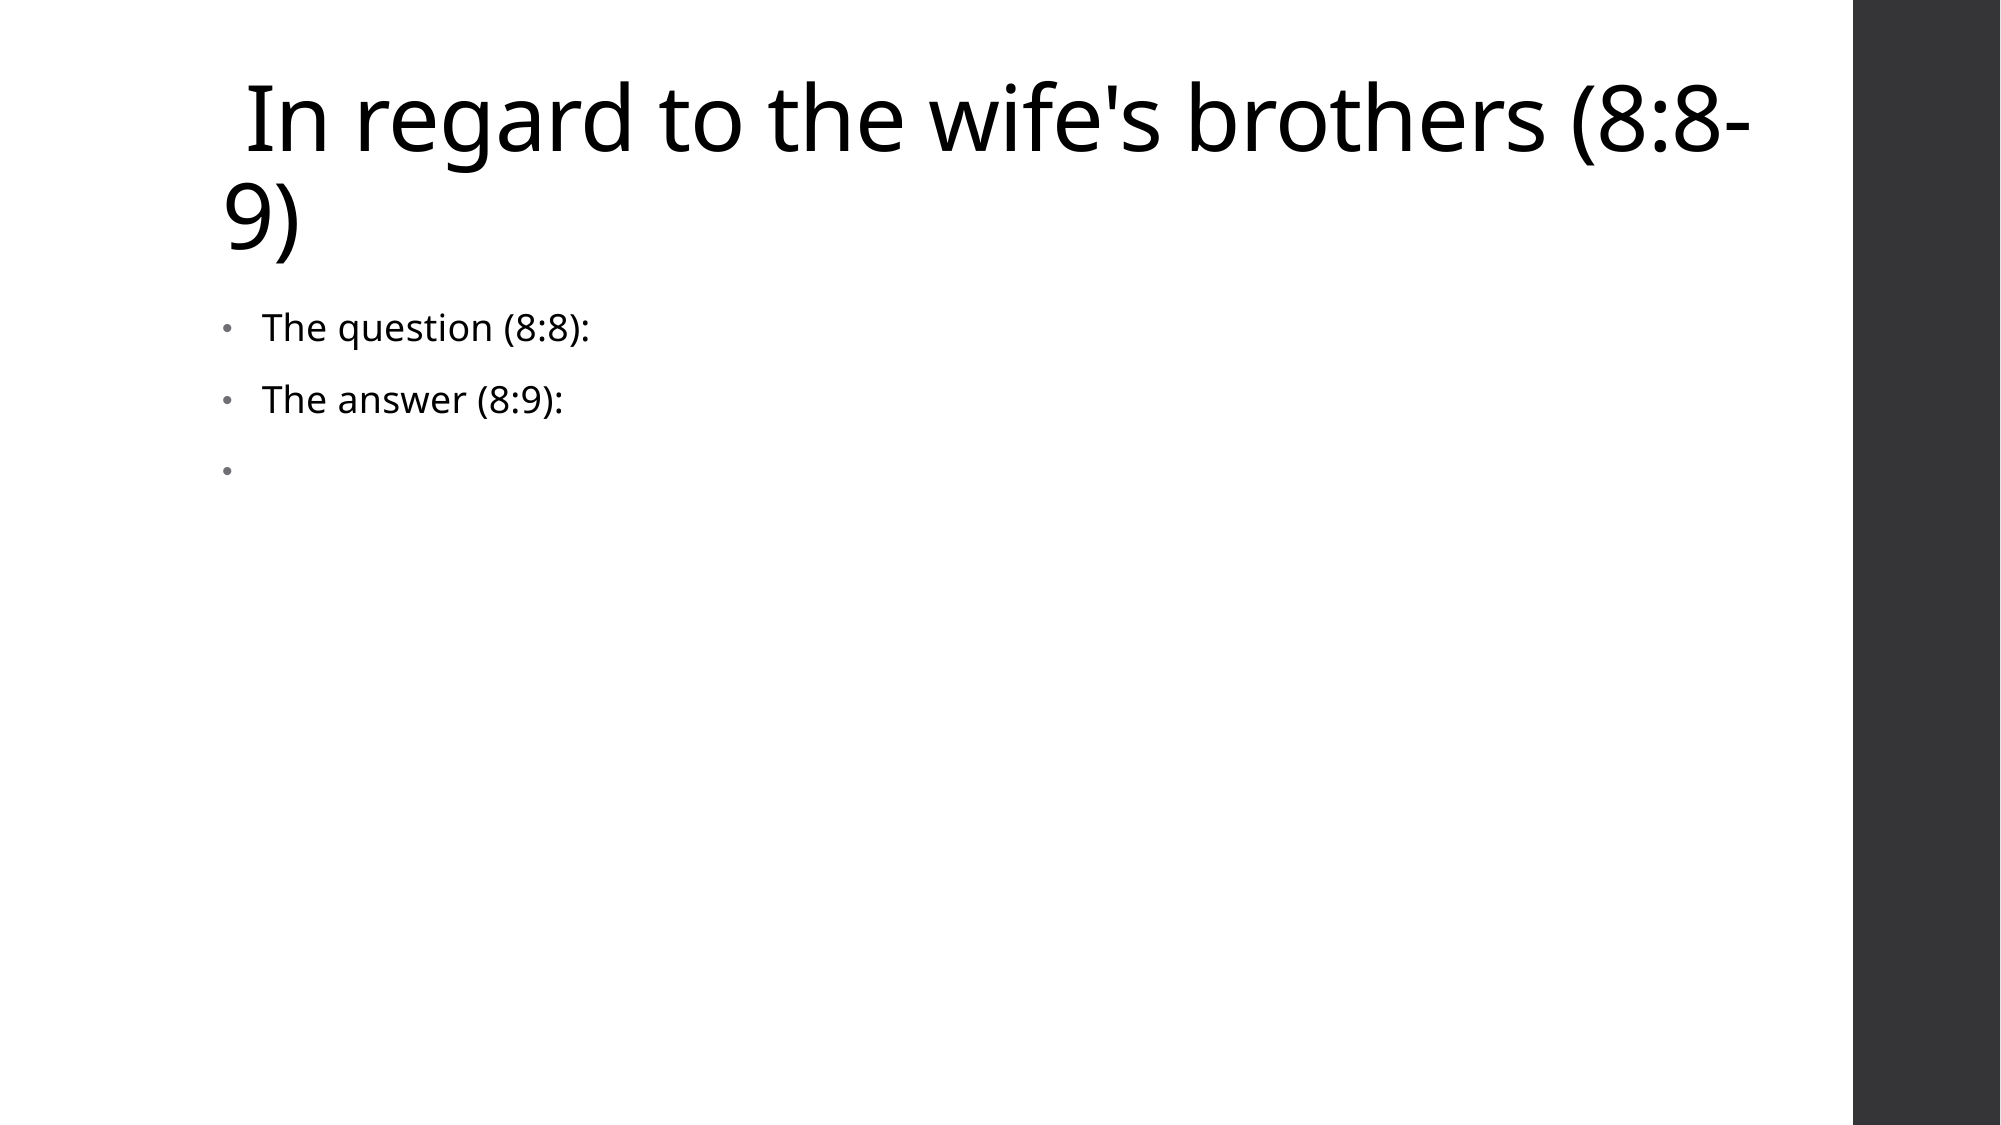

# In regard to the wife's brothers (8:8-9)
 The question (8:8):
 The answer (8:9):